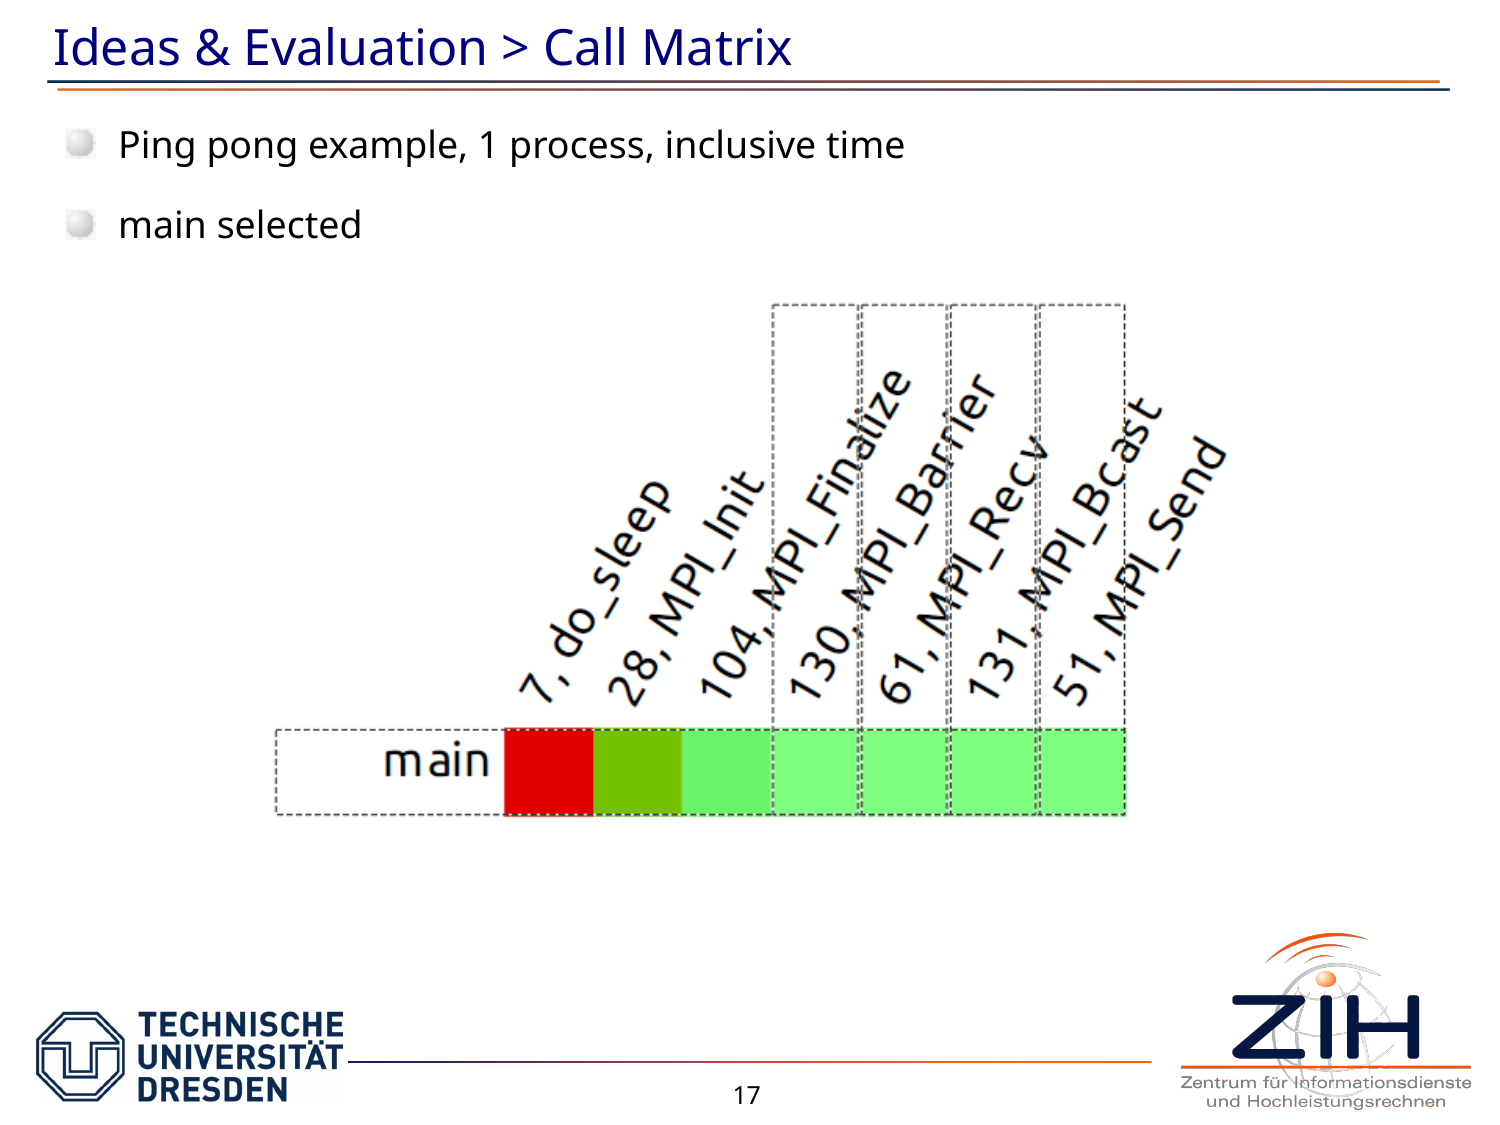

# Ideas & Evaluation > Call Matrix
Ping pong example, 1 process, inclusive time
main selected
17